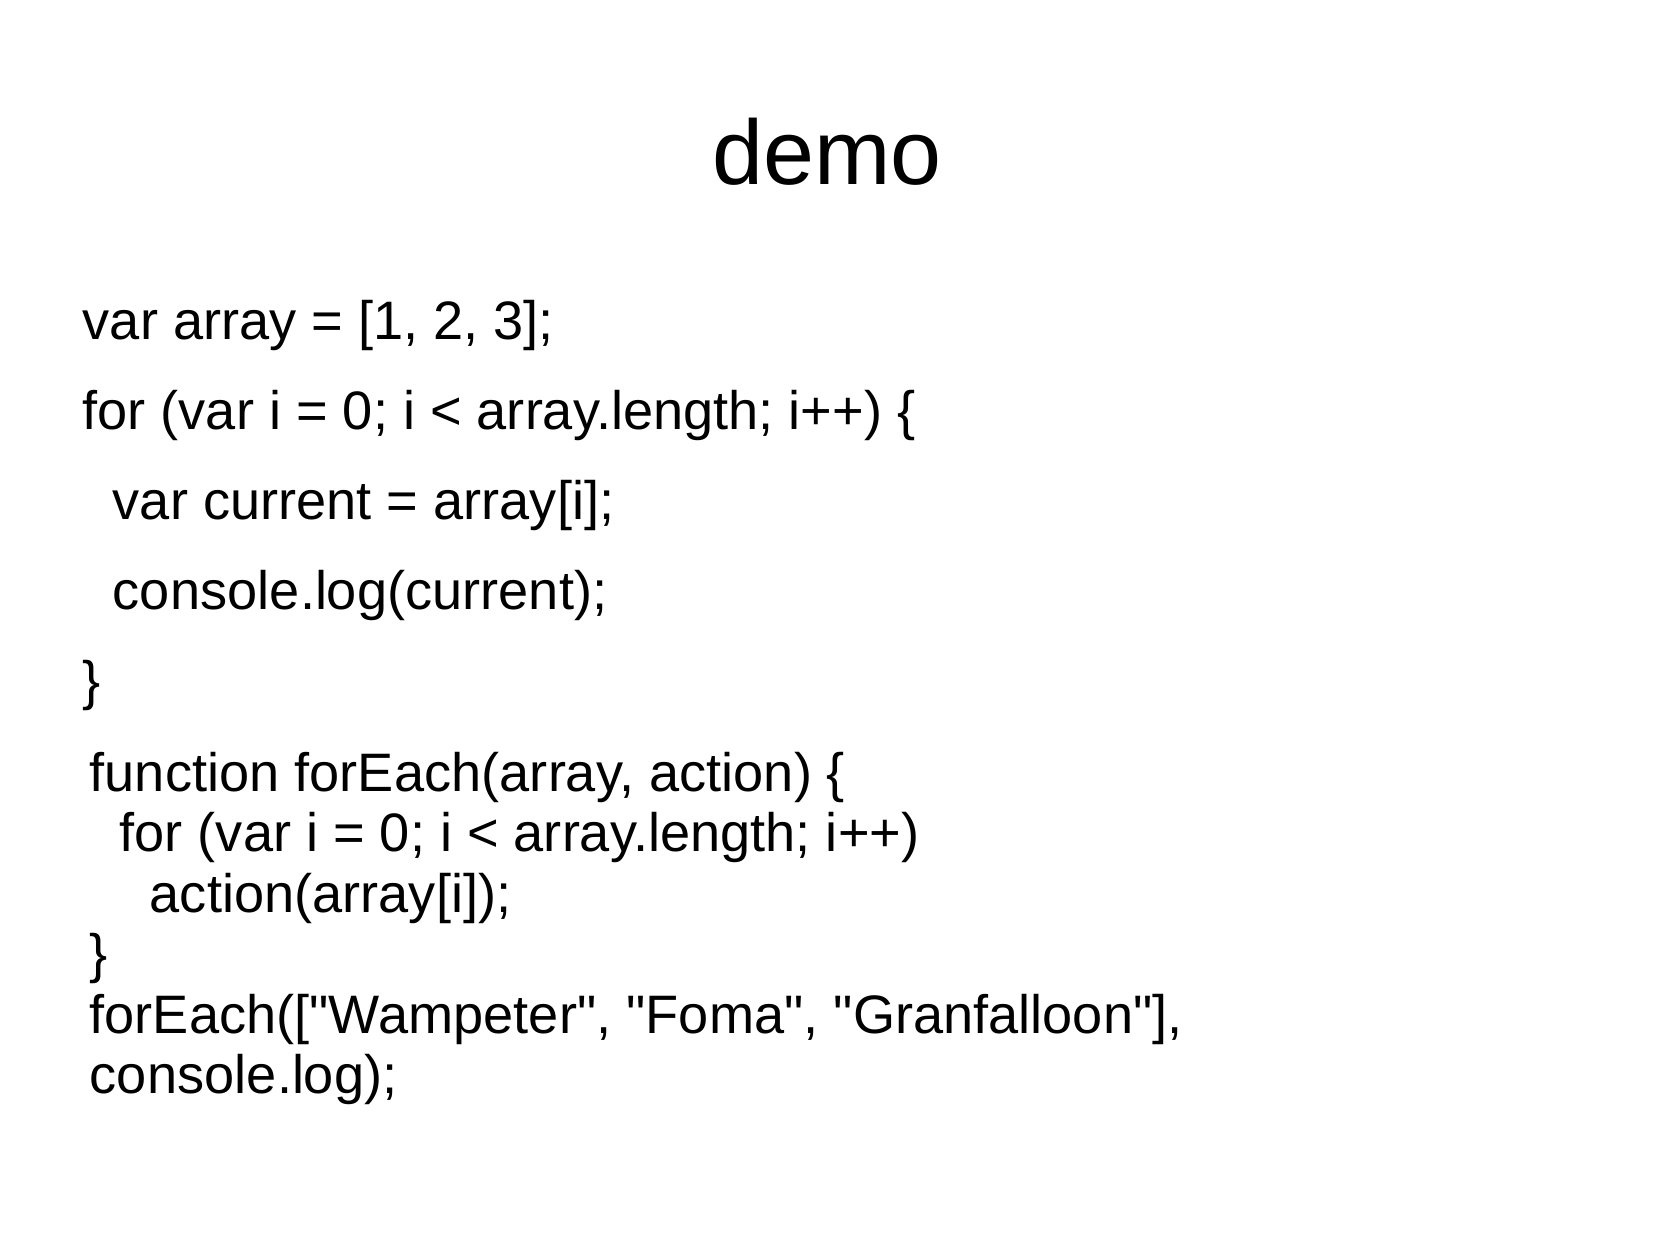

# demo
var array = [1, 2, 3];
for (var i = 0; i < array.length; i++) {
 var current = array[i];
 console.log(current);
}
function forEach(array, action) {
 for (var i = 0; i < array.length; i++)
 action(array[i]);
}
forEach(["Wampeter", "Foma", "Granfalloon"], console.log);